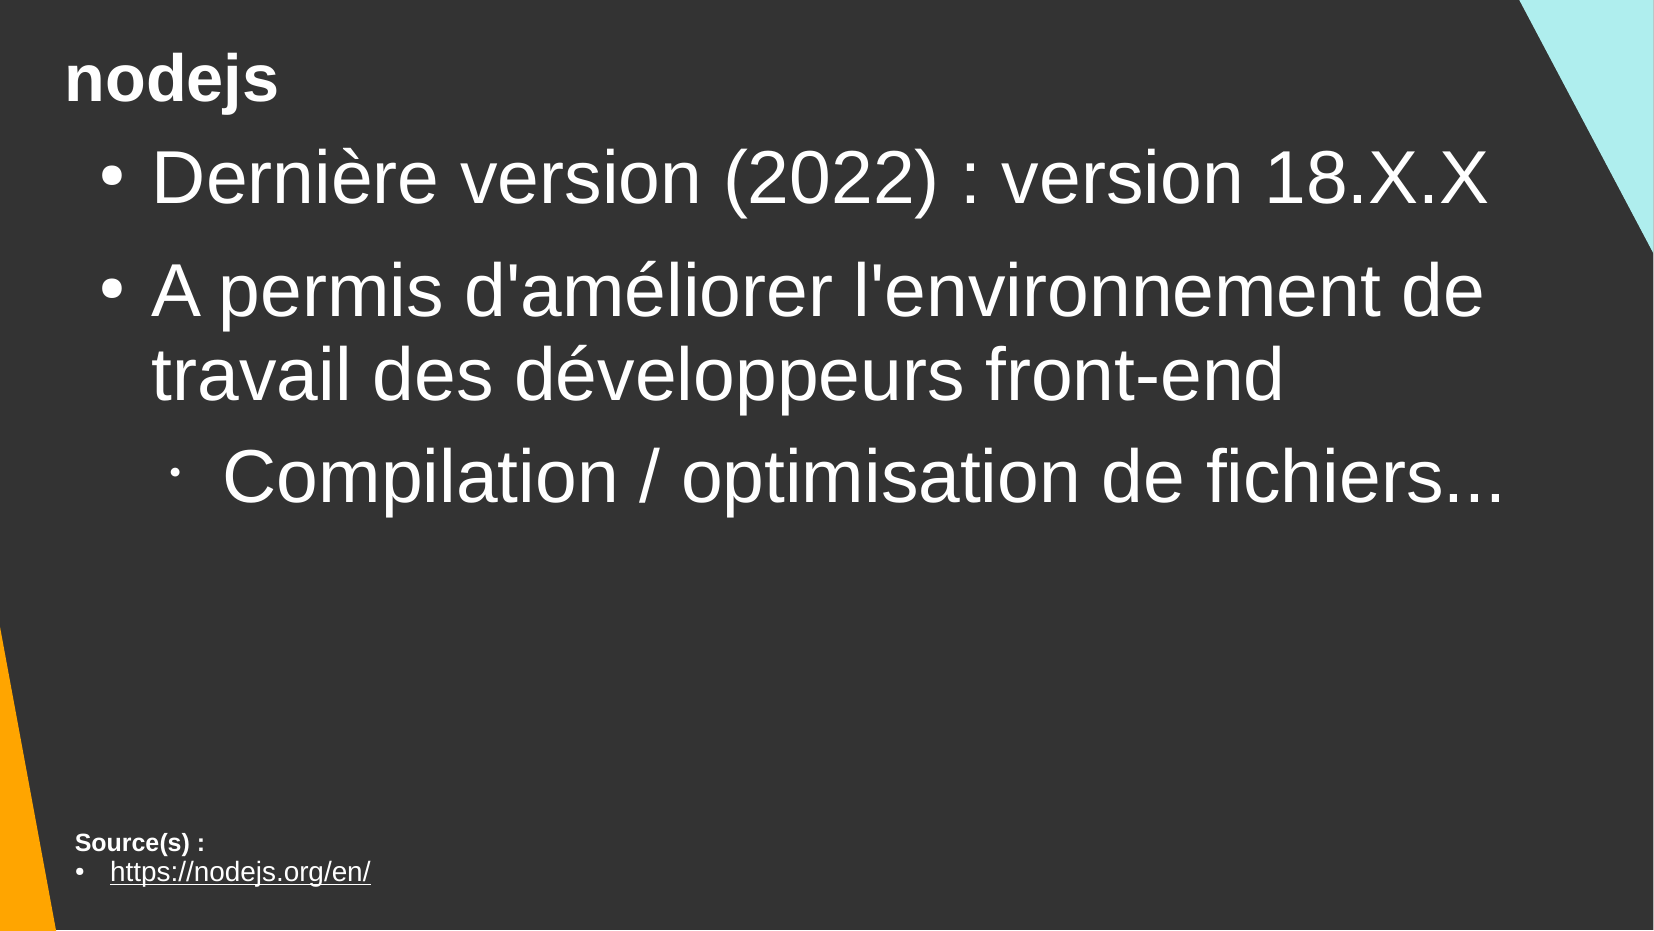

# nodejs
Dernière version (2022) : version 18.X.X
A permis d'améliorer l'environnement de travail des développeurs front-end
Compilation / optimisation de fichiers...
Source(s) :
https://nodejs.org/en/